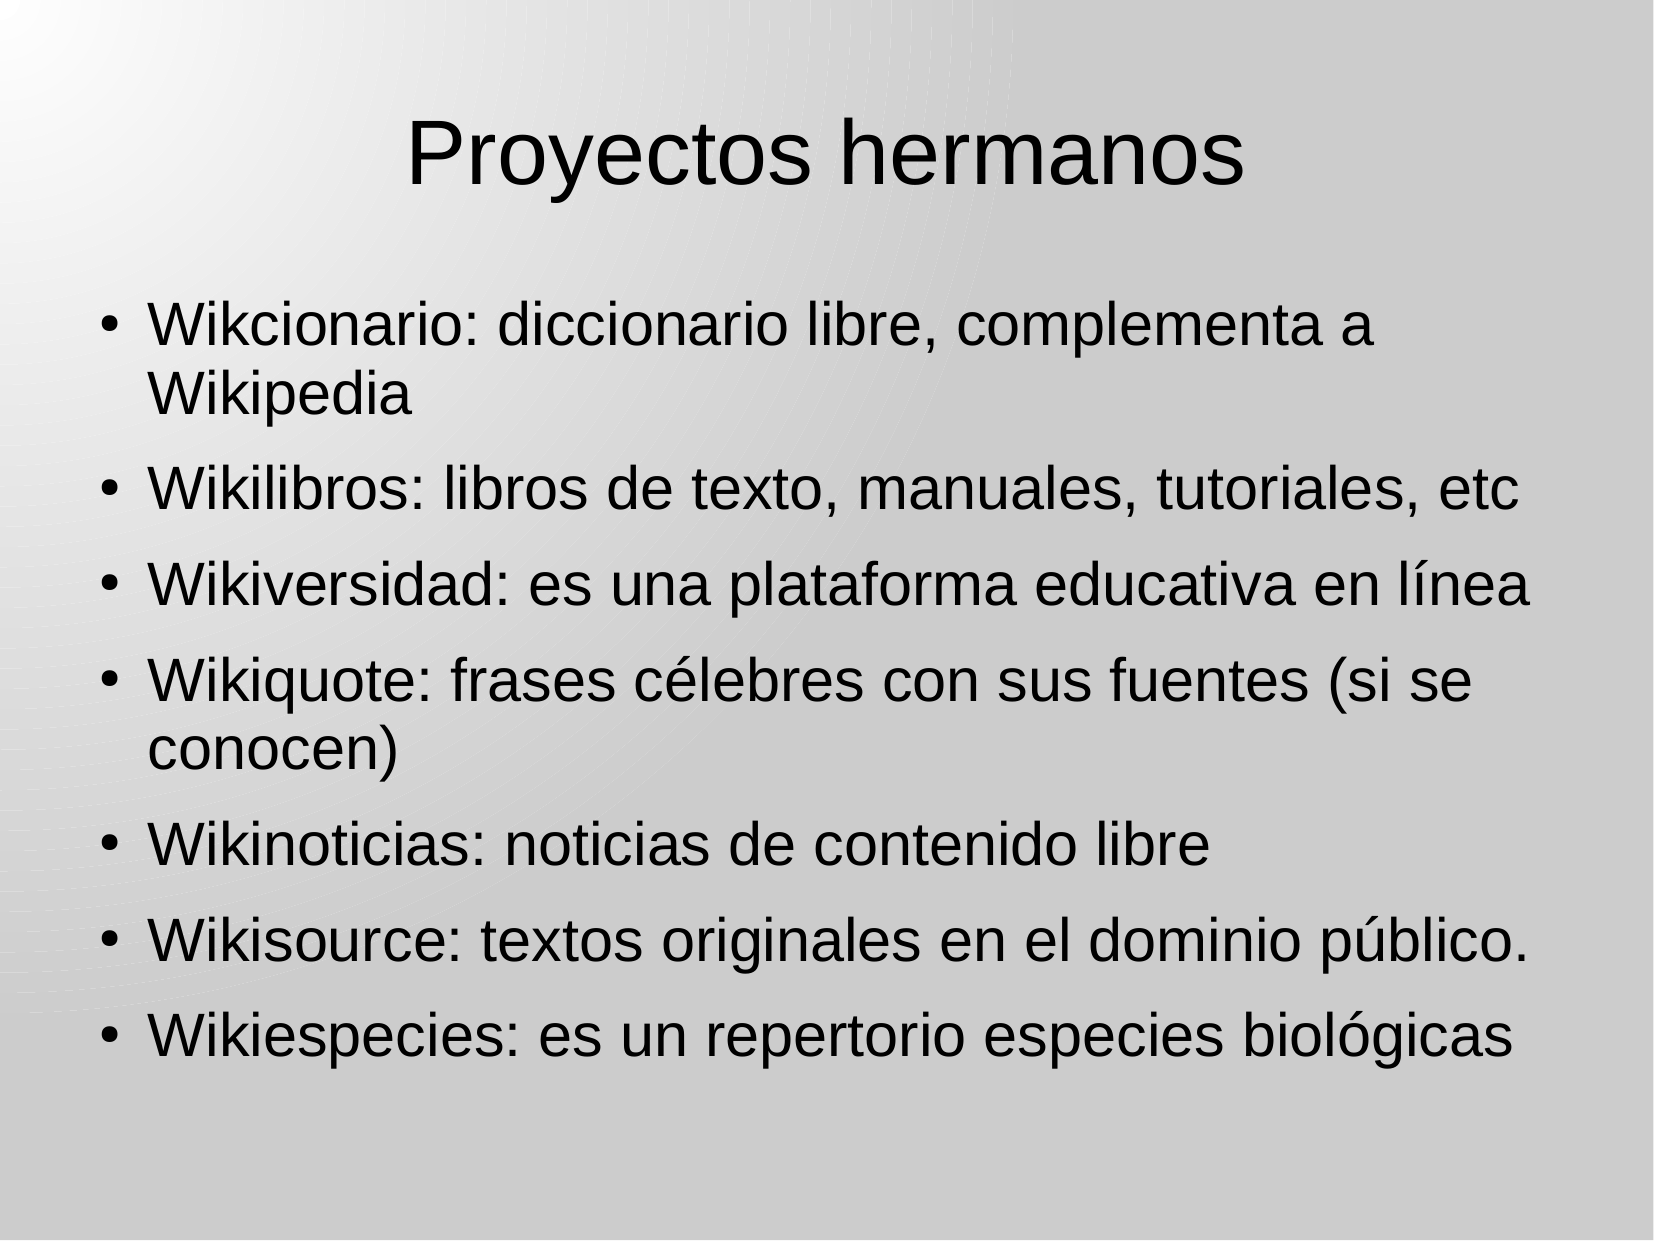

# Proyectos hermanos
Wikcionario: diccionario libre, complementa a Wikipedia
Wikilibros: libros de texto, manuales, tutoriales, etc
Wikiversidad: es una plataforma educativa en línea
Wikiquote: frases célebres con sus fuentes (si se conocen)
Wikinoticias: noticias de contenido libre
Wikisource: textos originales en el dominio público.
Wikiespecies: es un repertorio especies biológicas